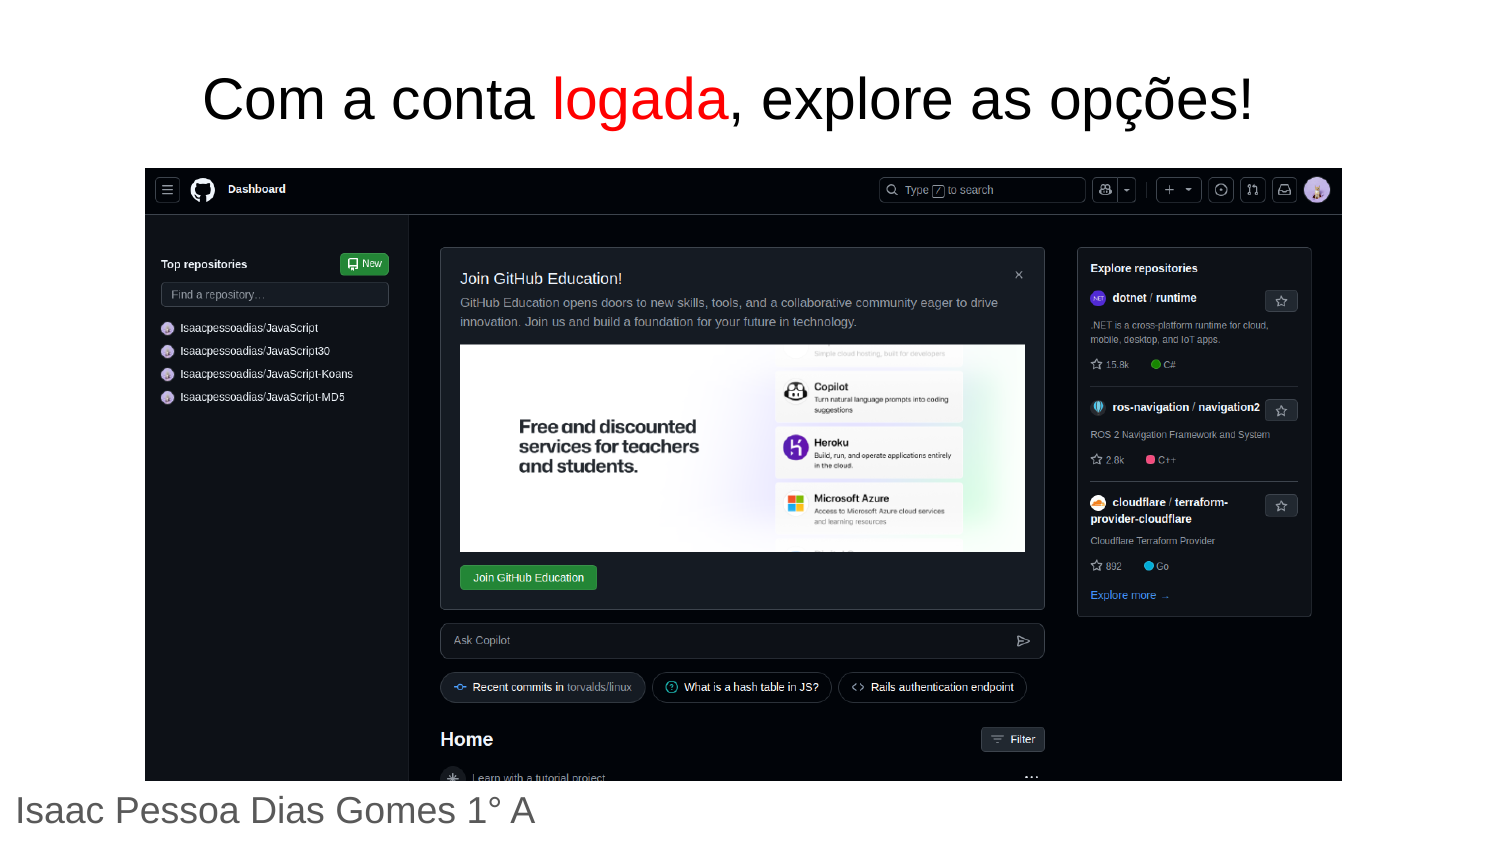

# Com a conta logada, explore as opções!